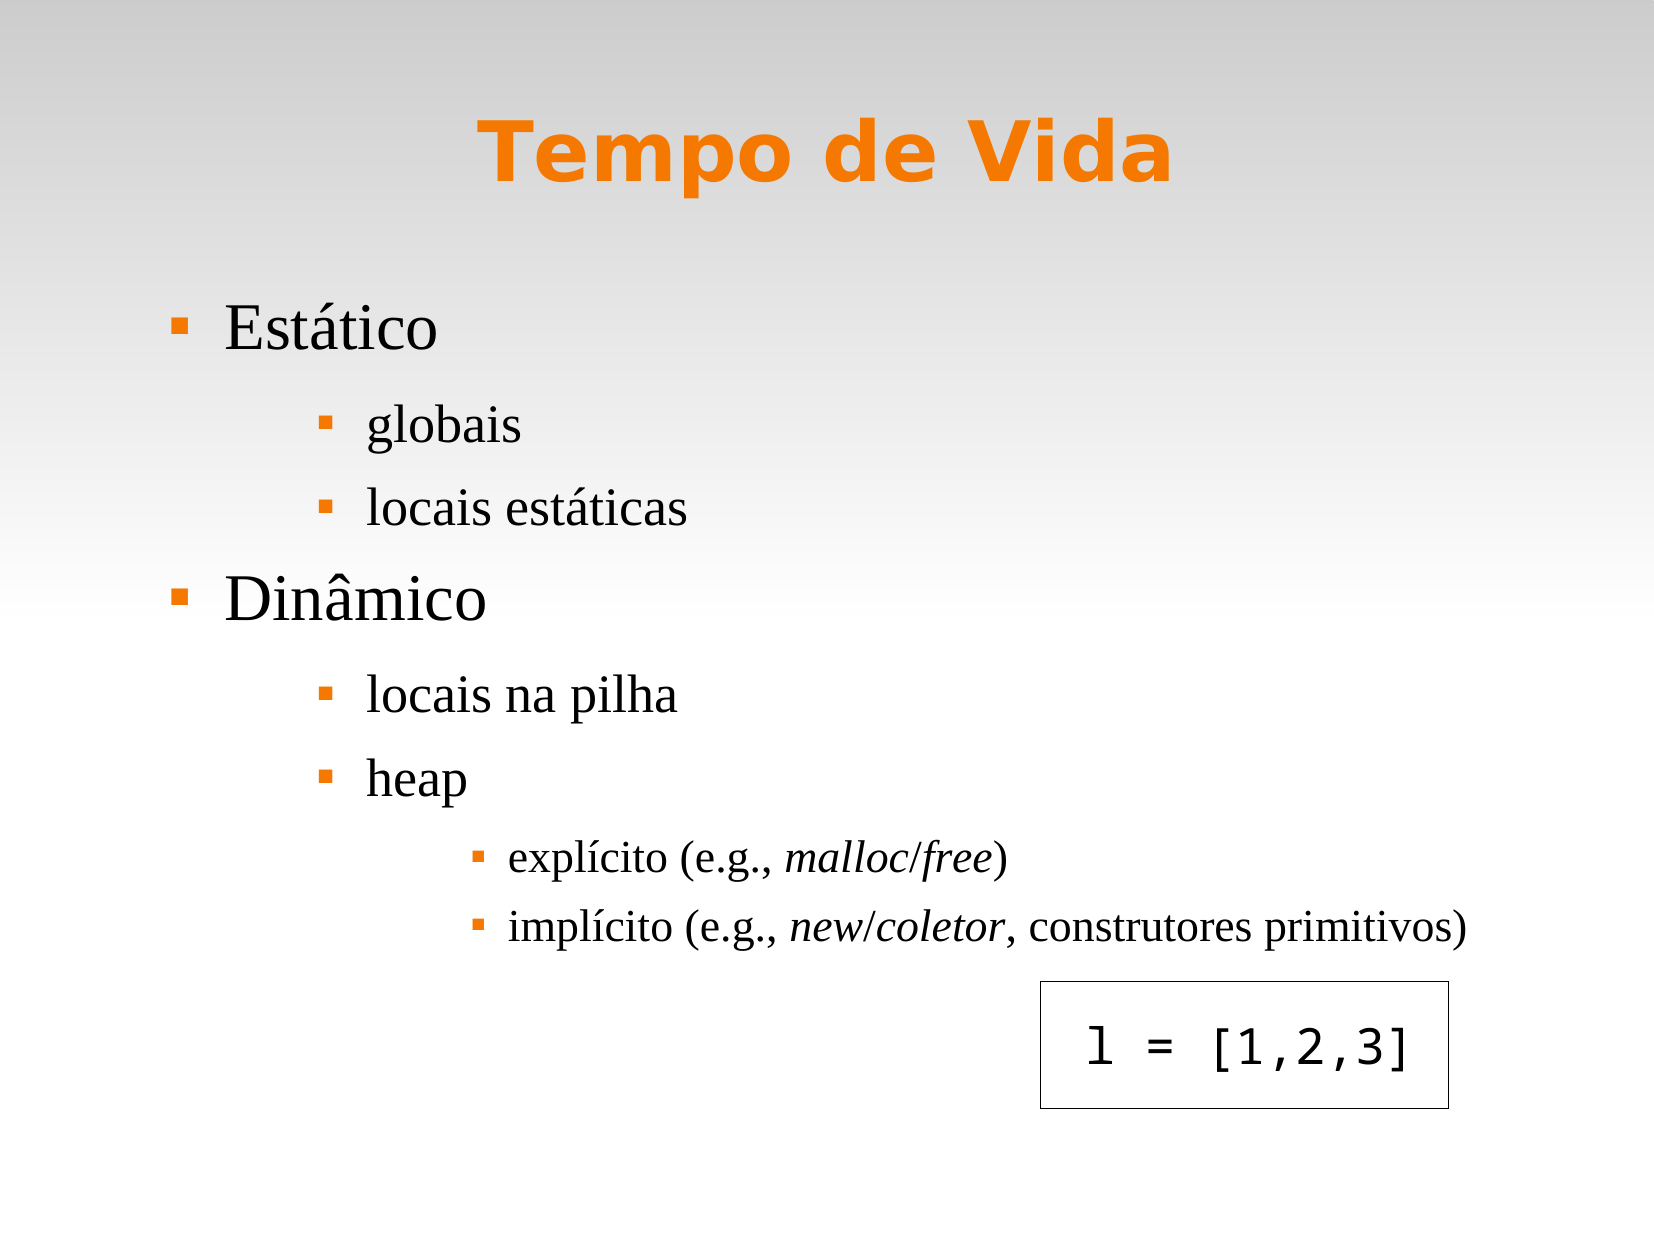

# Tempo de Vida
Estático
globais
locais estáticas
Dinâmico
locais na pilha
heap
explícito (e.g., malloc/free)
implícito (e.g., new/coletor, construtores primitivos)
 l = [1,2,3]